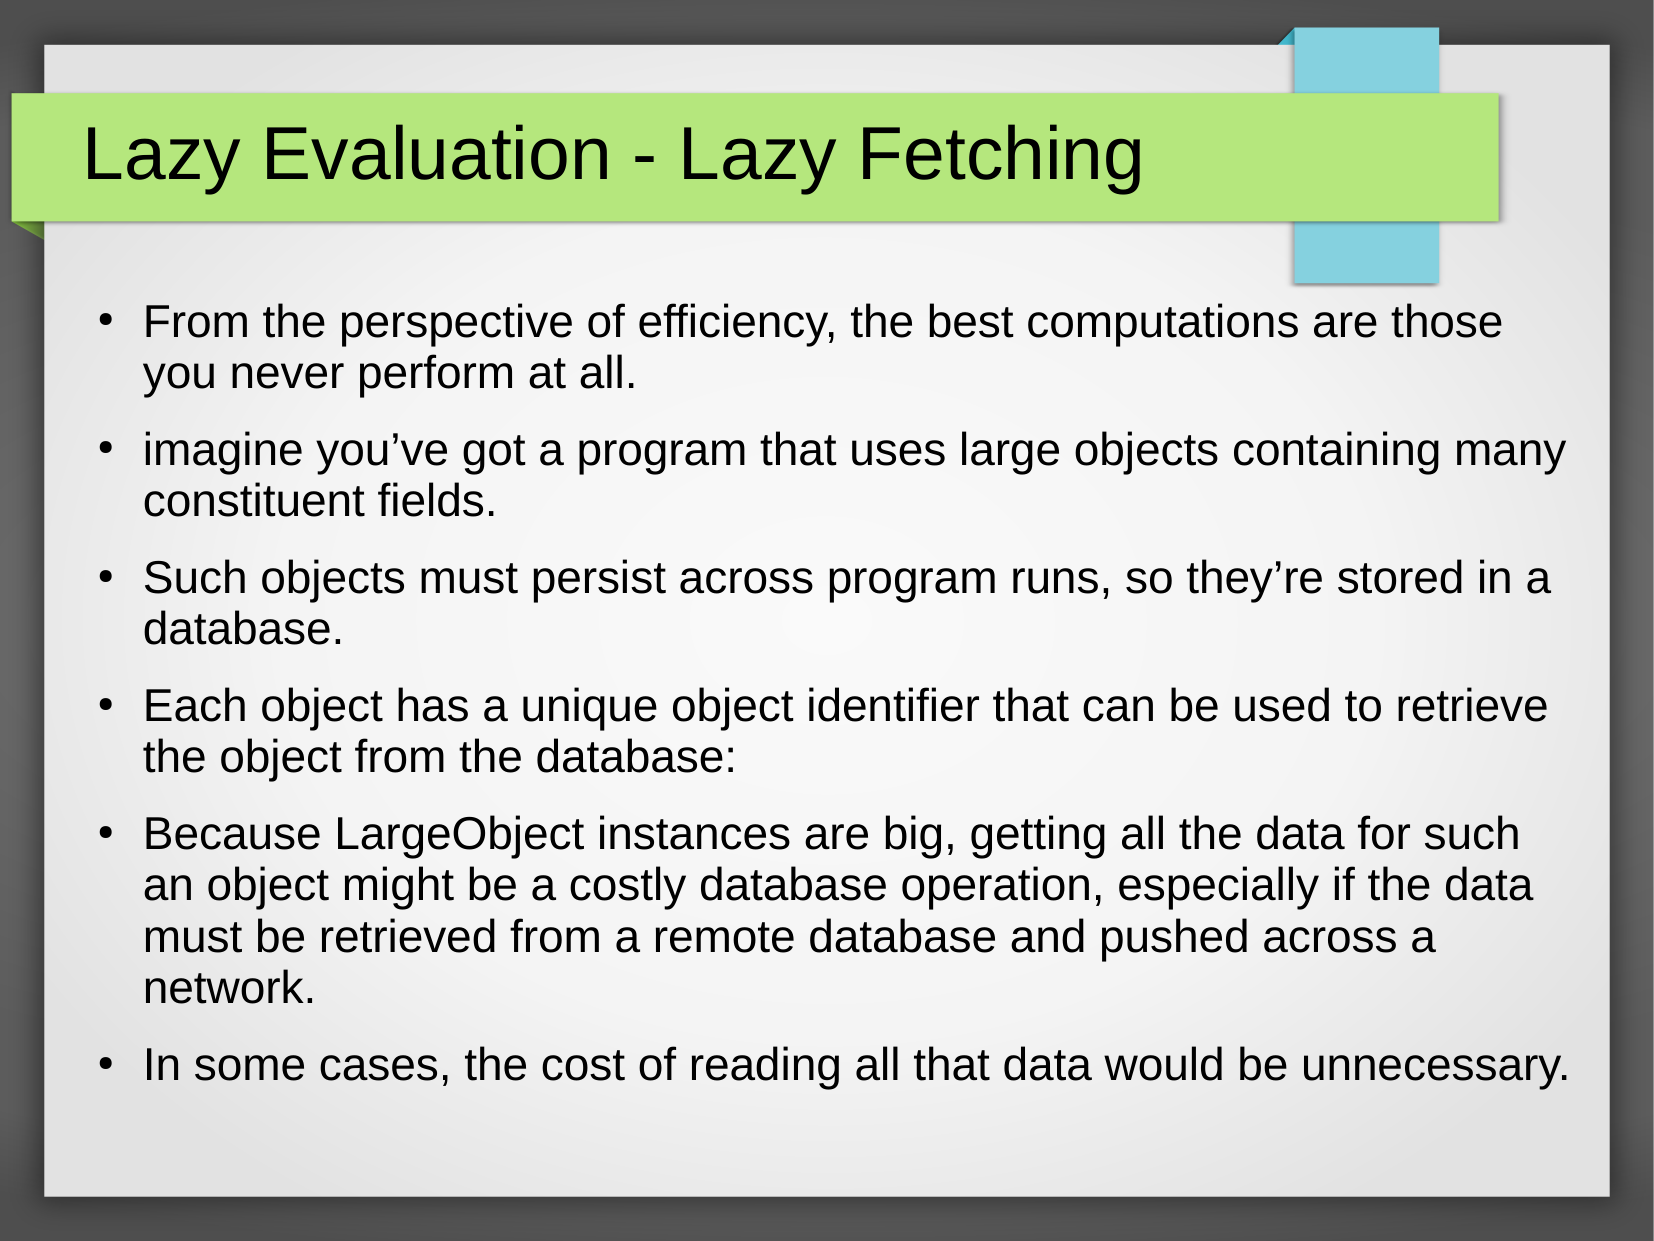

# Lazy Evaluation - Lazy Fetching
From the perspective of efficiency, the best computations are those you never perform at all.
imagine you’ve got a program that uses large objects containing many constituent fields.
Such objects must persist across program runs, so they’re stored in a database.
Each object has a unique object identifier that can be used to retrieve the object from the database:
Because LargeObject instances are big, getting all the data for such an object might be a costly database operation, especially if the data must be retrieved from a remote database and pushed across a network.
In some cases, the cost of reading all that data would be unnecessary.